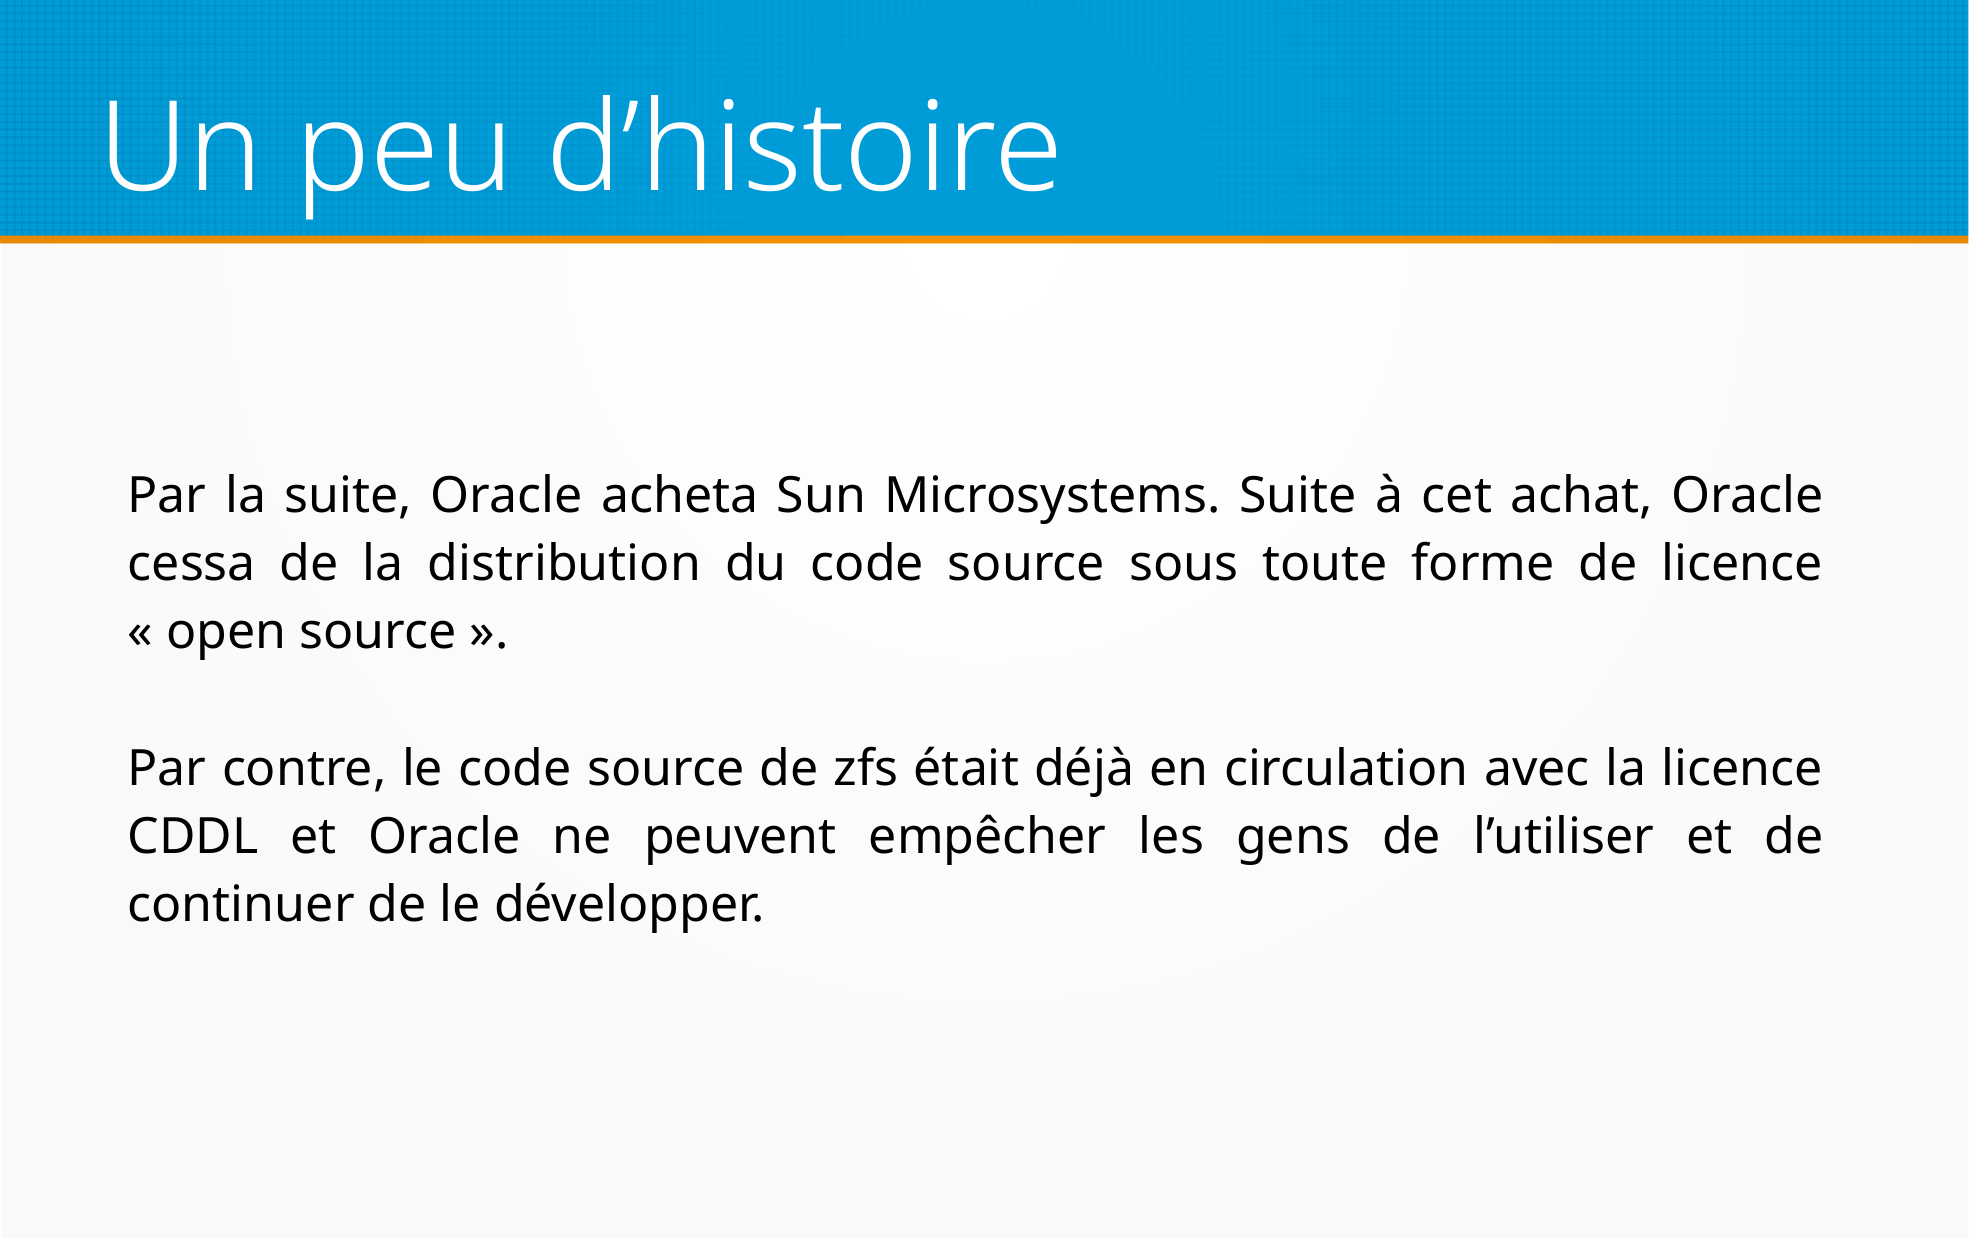

# Un peu d’histoire
Par la suite, Oracle acheta Sun Microsystems. Suite à cet achat, Oracle cessa de la distribution du code source sous toute forme de licence « open source ».
Par contre, le code source de zfs était déjà en circulation avec la licence CDDL et Oracle ne peuvent empêcher les gens de l’utiliser et de continuer de le développer.